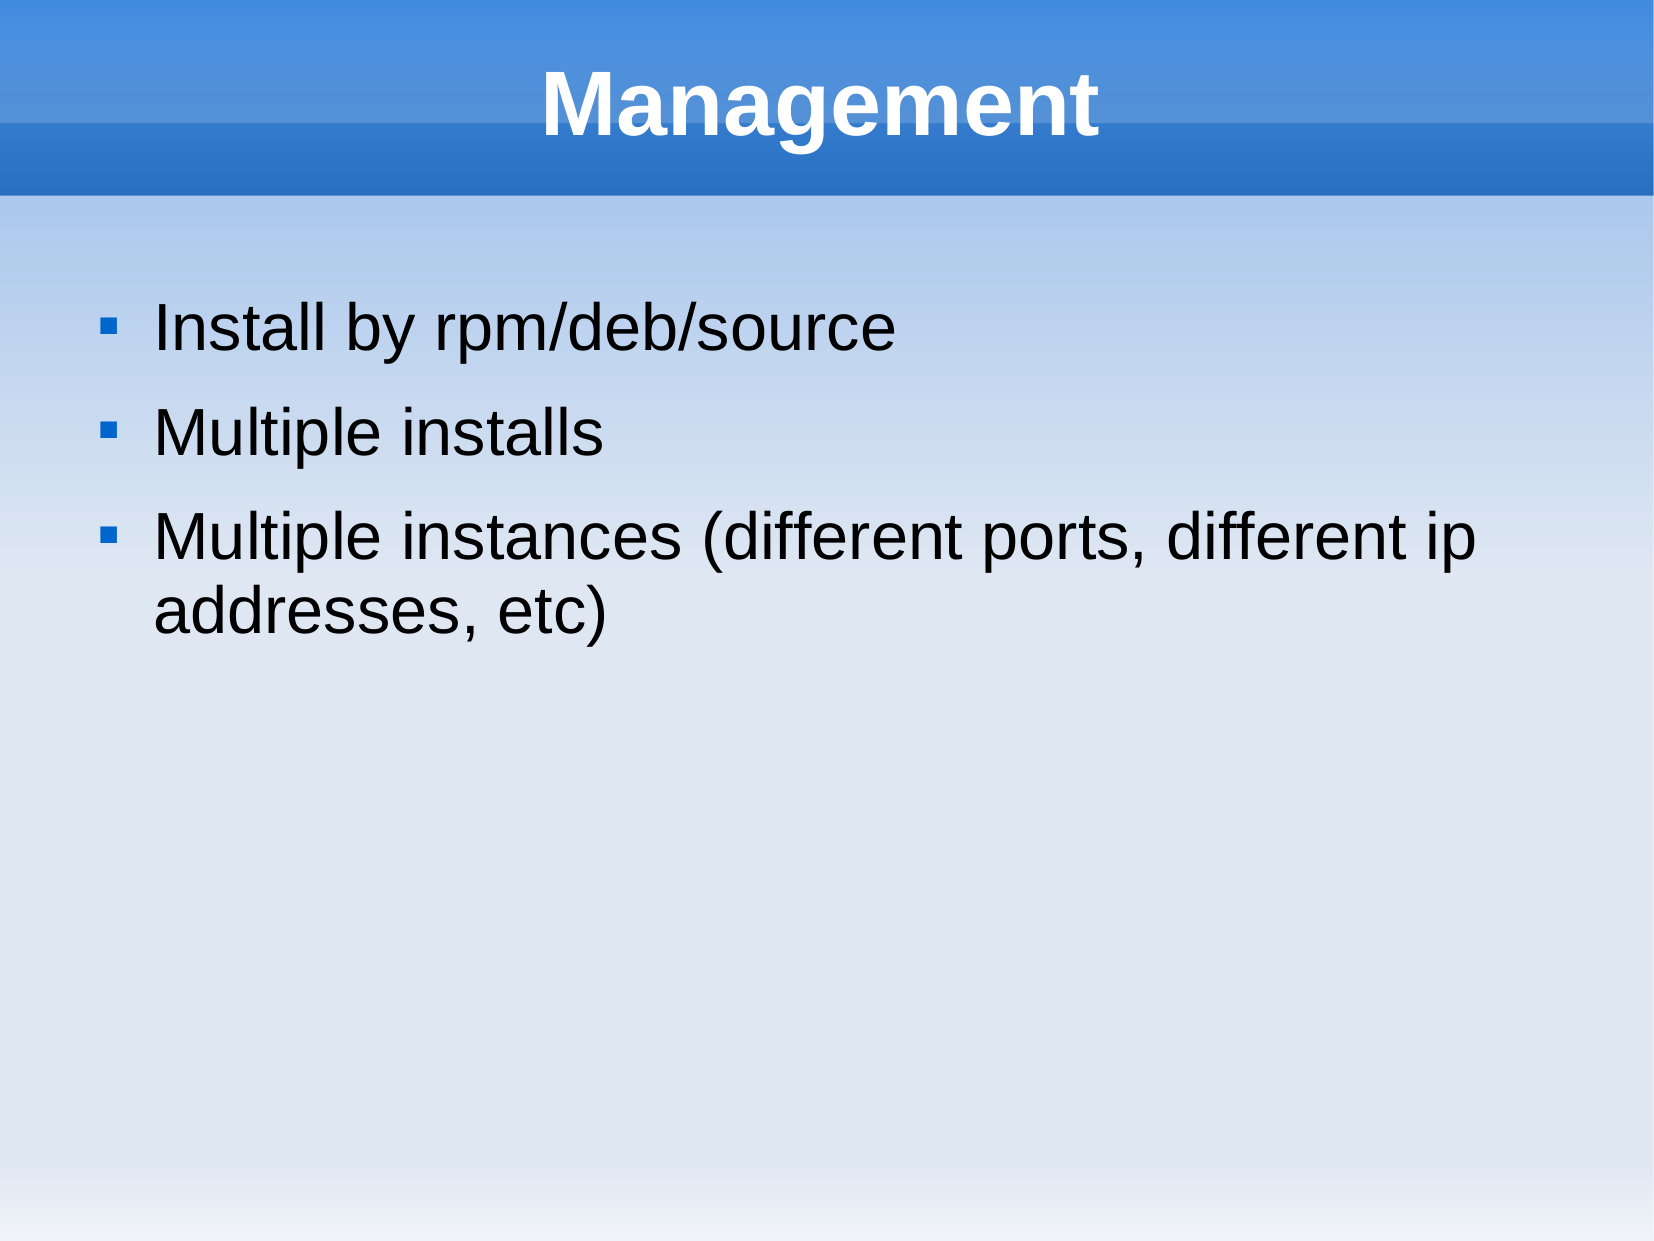

# Management
Install by rpm/deb/source
Multiple installs
Multiple instances (different ports, different ip addresses, etc)